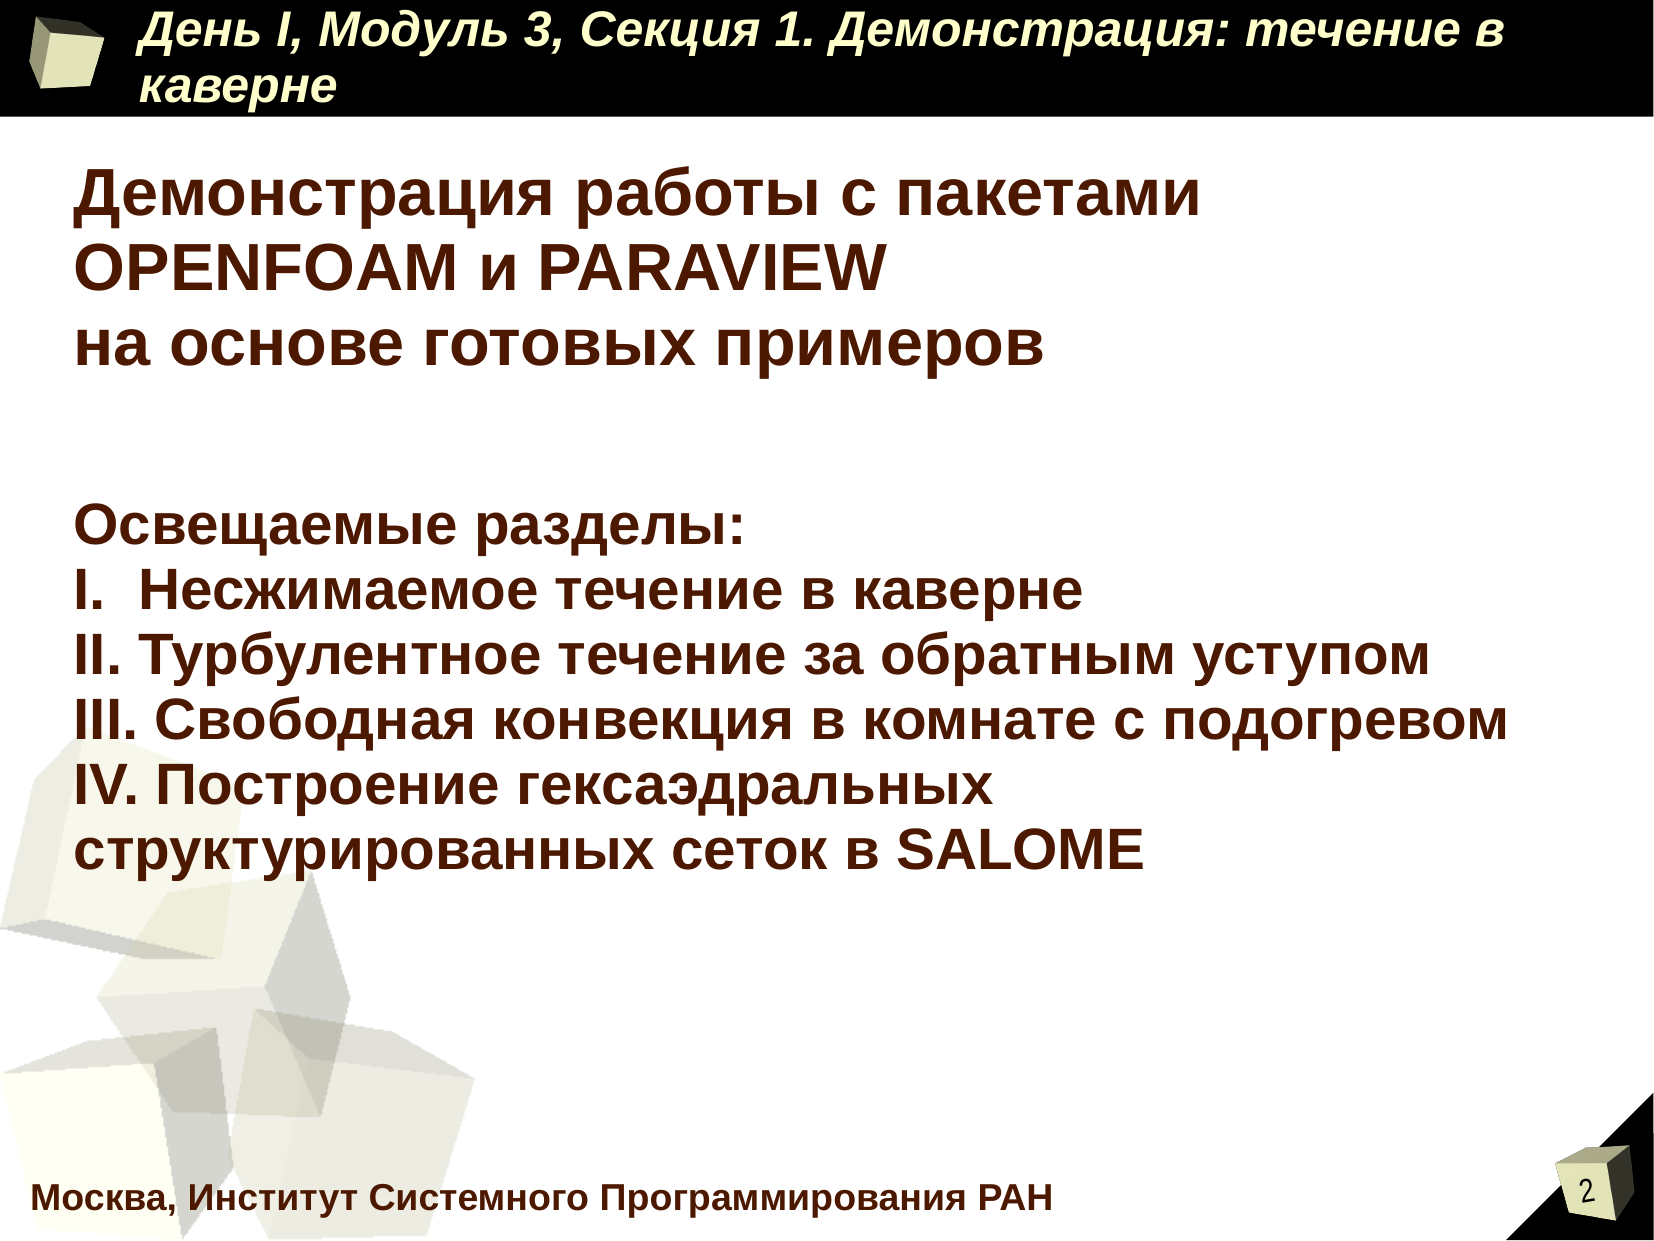

Демонстрация работы с пакетами
OPENFOAM и PARAVIEW
на основе готовых примеров
Освещаемые разделы:
I. Несжимаемое течение в каверне
II. Турбулентное течение за обратным уступом
III. Свободная конвекция в комнате с подогревом
IV. Построение гексаэдральных структурированных сеток в SALOME